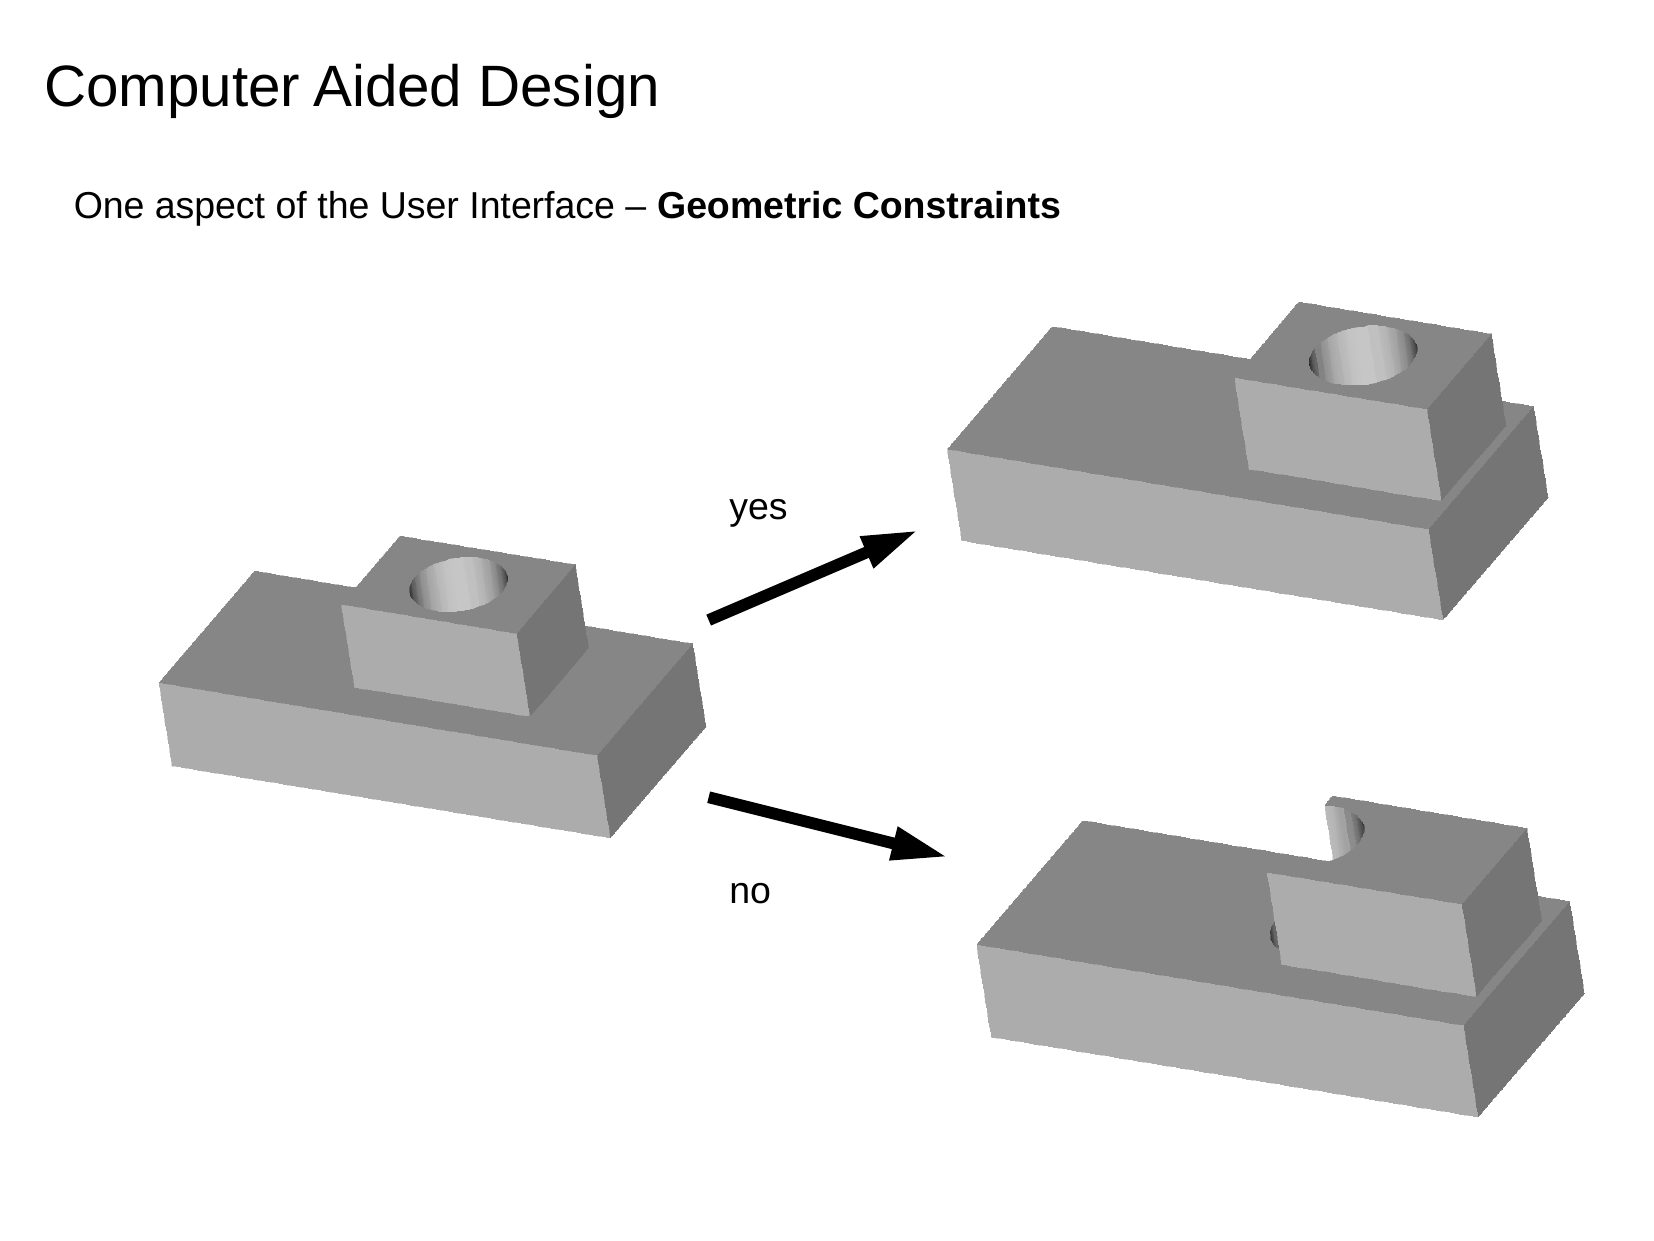

Computer Aided Design
One aspect of the User Interface – Geometric Constraints
yes
no